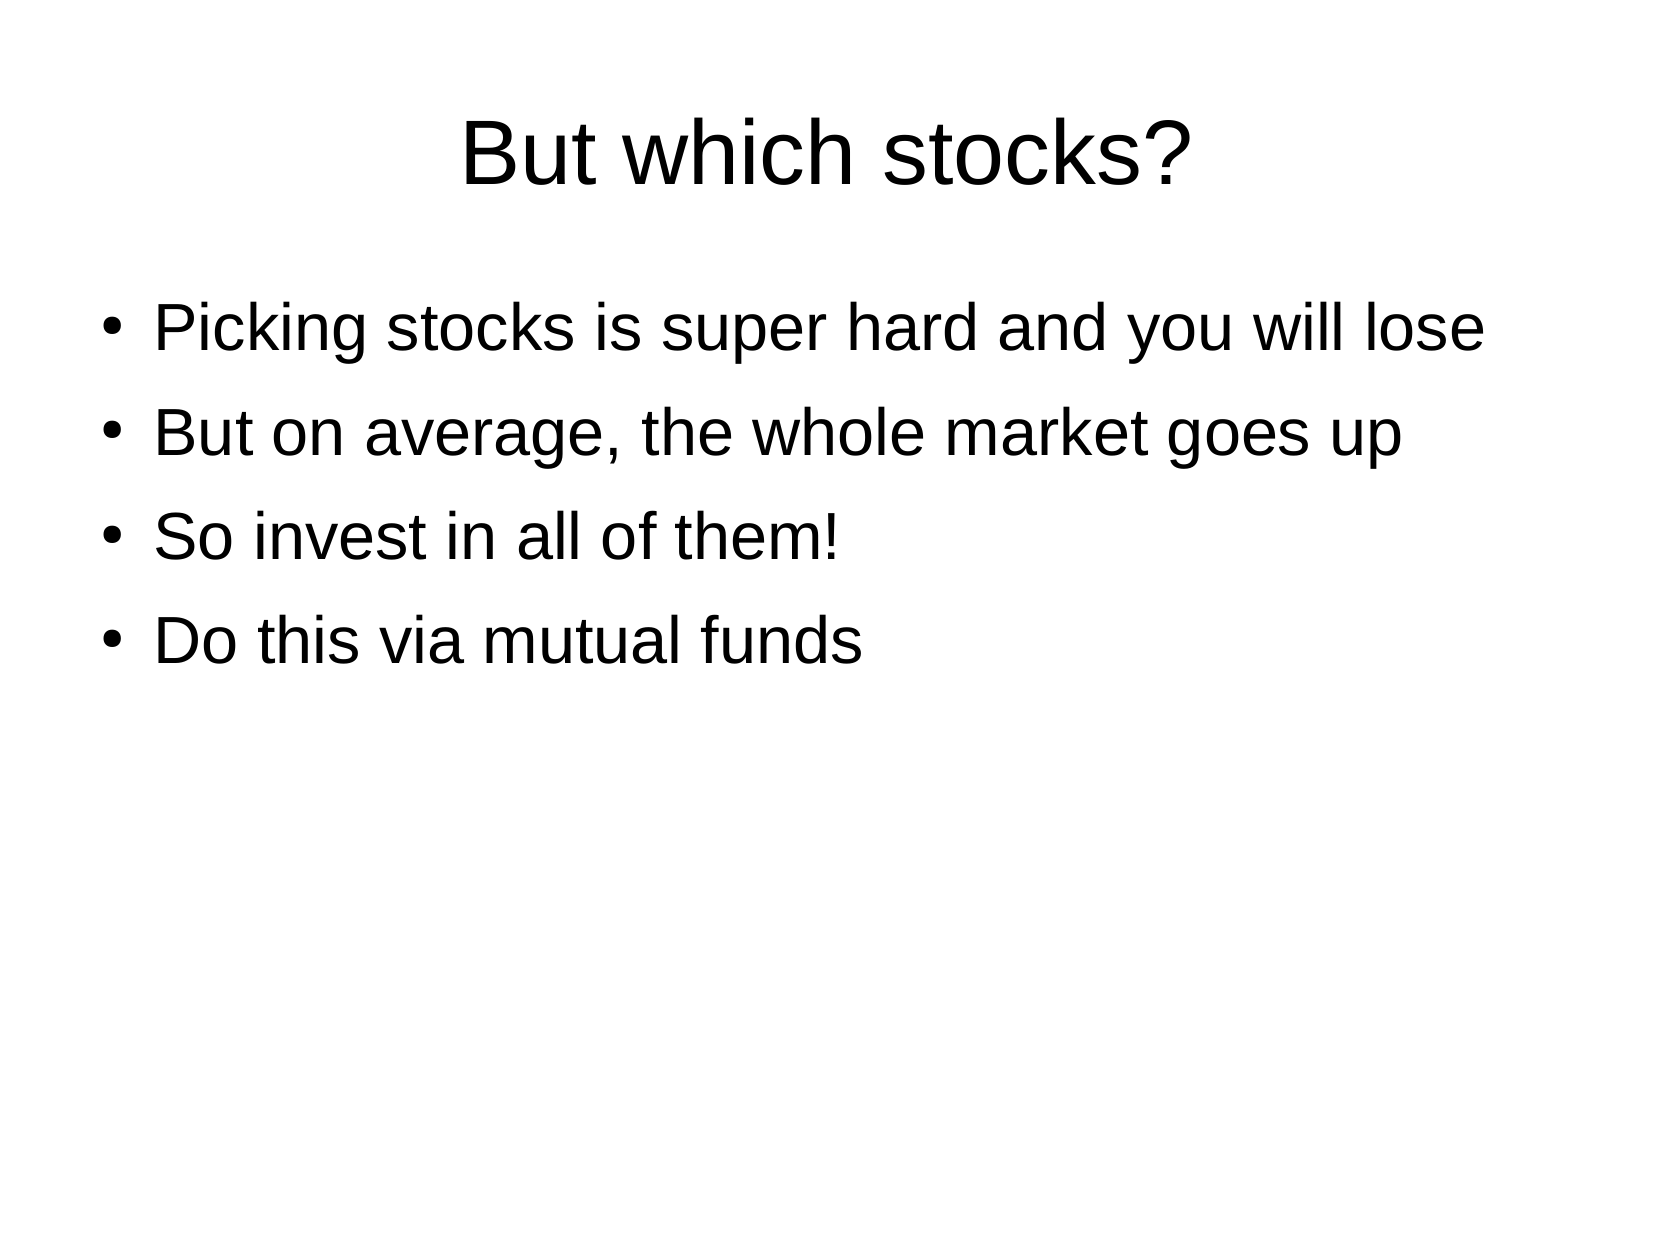

# But which stocks?
Picking stocks is super hard and you will lose
But on average, the whole market goes up
So invest in all of them!
Do this via mutual funds